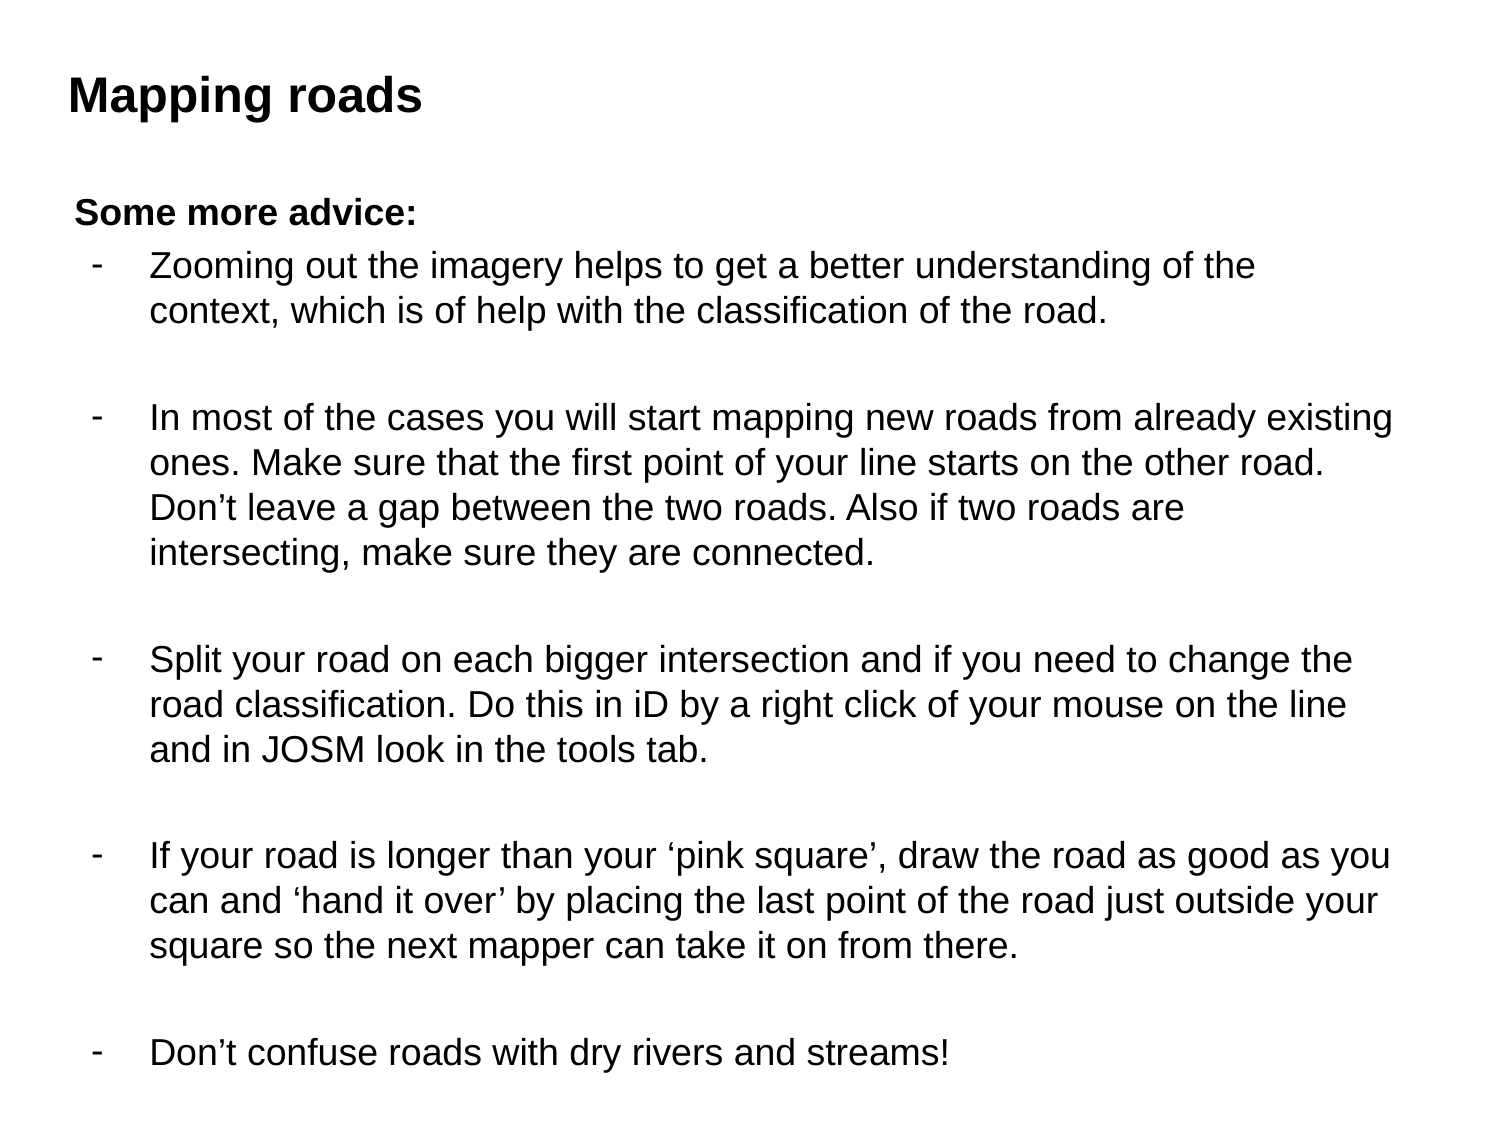

Mapping roads
# Some more advice:
Zooming out the imagery helps to get a better understanding of the context, which is of help with the classification of the road.
In most of the cases you will start mapping new roads from already existing ones. Make sure that the first point of your line starts on the other road. Don’t leave a gap between the two roads. Also if two roads are intersecting, make sure they are connected.
Split your road on each bigger intersection and if you need to change the road classification. Do this in iD by a right click of your mouse on the line and in JOSM look in the tools tab.
If your road is longer than your ‘pink square’, draw the road as good as you can and ‘hand it over’ by placing the last point of the road just outside your square so the next mapper can take it on from there.
Don’t confuse roads with dry rivers and streams!